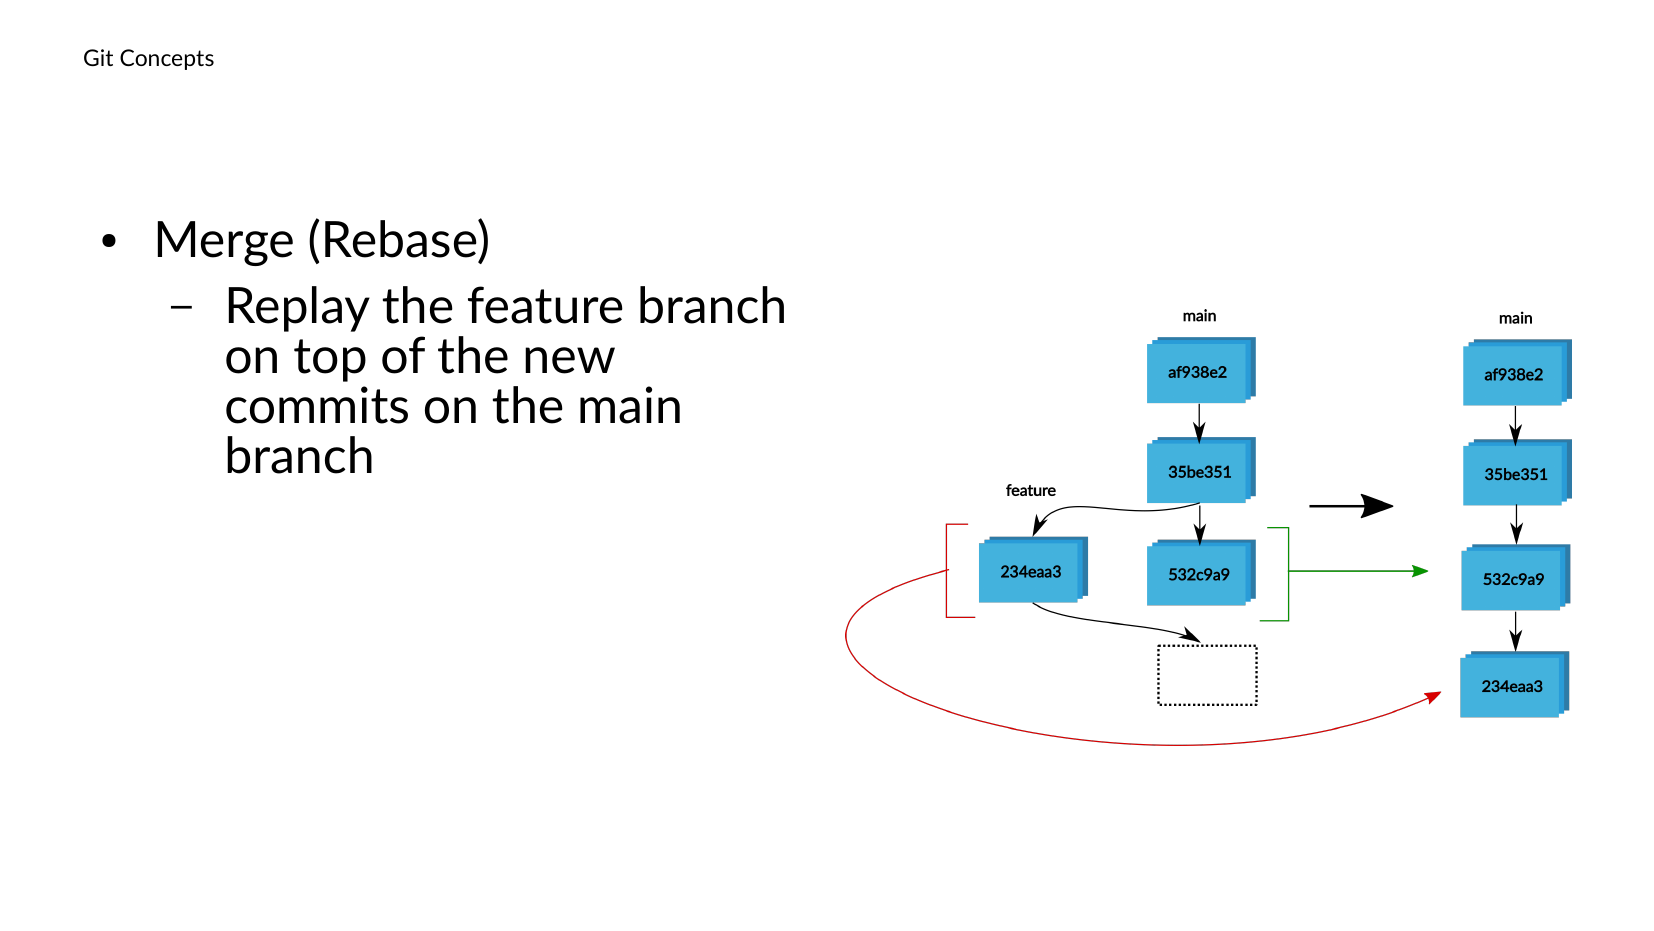

# Git Concepts
Merge (Rebase)
Replay the feature branch on top of the new commits on the main branch